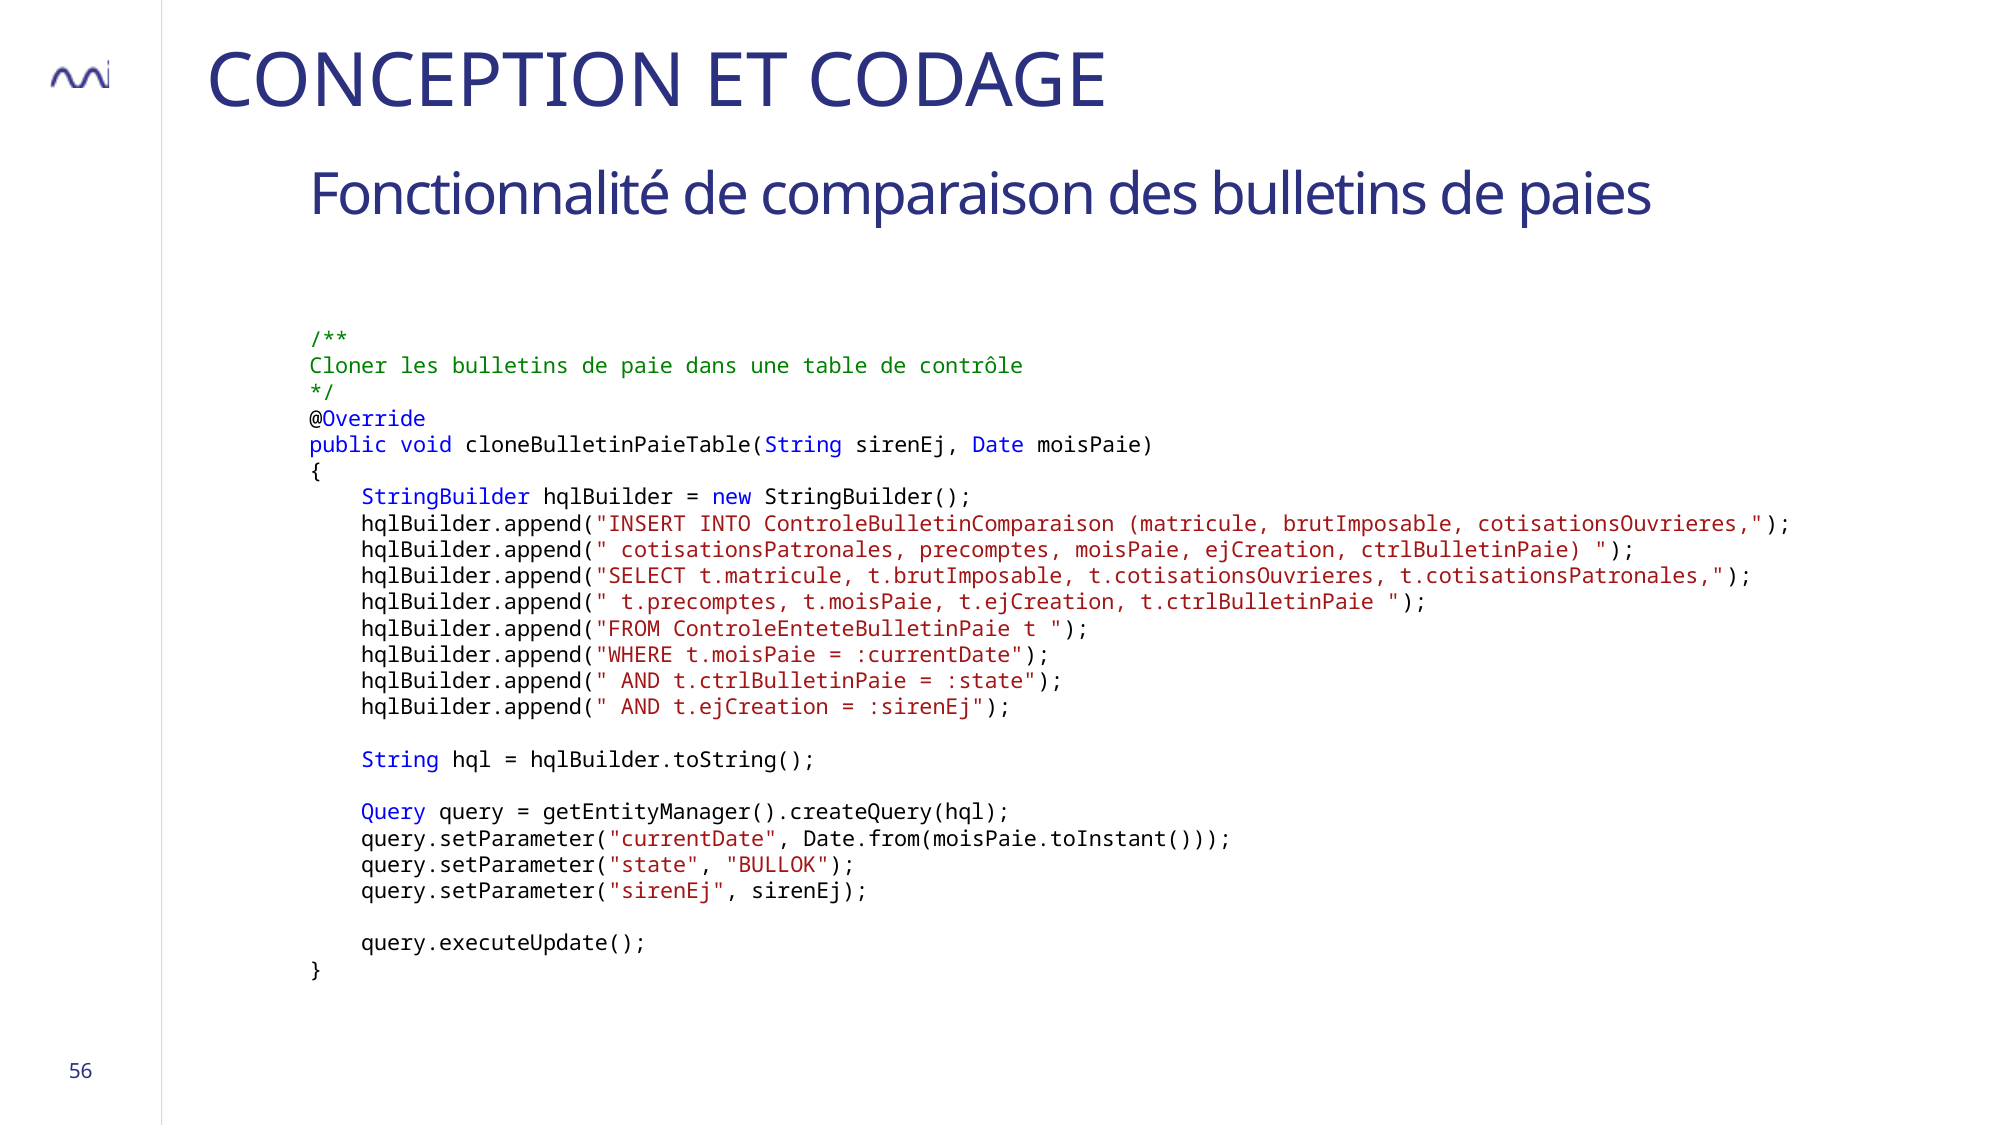

CONCEPTION ET CODAGE
Fonctionnalité de comparaison des bulletins de paies
/**
Cloner les bulletins de paie dans une table de contrôle
*/
@Override
public void cloneBulletinPaieTable(String sirenEj, Date moisPaie)
{
    StringBuilder hqlBuilder = new StringBuilder();
    hqlBuilder.append("INSERT INTO ControleBulletinComparaison (matricule, brutImposable, cotisationsOuvrieres,");
    hqlBuilder.append(" cotisationsPatronales, precomptes, moisPaie, ejCreation, ctrlBulletinPaie) ");
    hqlBuilder.append("SELECT t.matricule, t.brutImposable, t.cotisationsOuvrieres, t.cotisationsPatronales,");
    hqlBuilder.append(" t.precomptes, t.moisPaie, t.ejCreation, t.ctrlBulletinPaie ");
    hqlBuilder.append("FROM ControleEnteteBulletinPaie t ");
    hqlBuilder.append("WHERE t.moisPaie = :currentDate");
    hqlBuilder.append(" AND t.ctrlBulletinPaie = :state");
    hqlBuilder.append(" AND t.ejCreation = :sirenEj");
    String hql = hqlBuilder.toString();
    Query query = getEntityManager().createQuery(hql);
    query.setParameter("currentDate", Date.from(moisPaie.toInstant()));
    query.setParameter("state", "BULLOK");
    query.setParameter("sirenEj", sirenEj);
    query.executeUpdate();
}